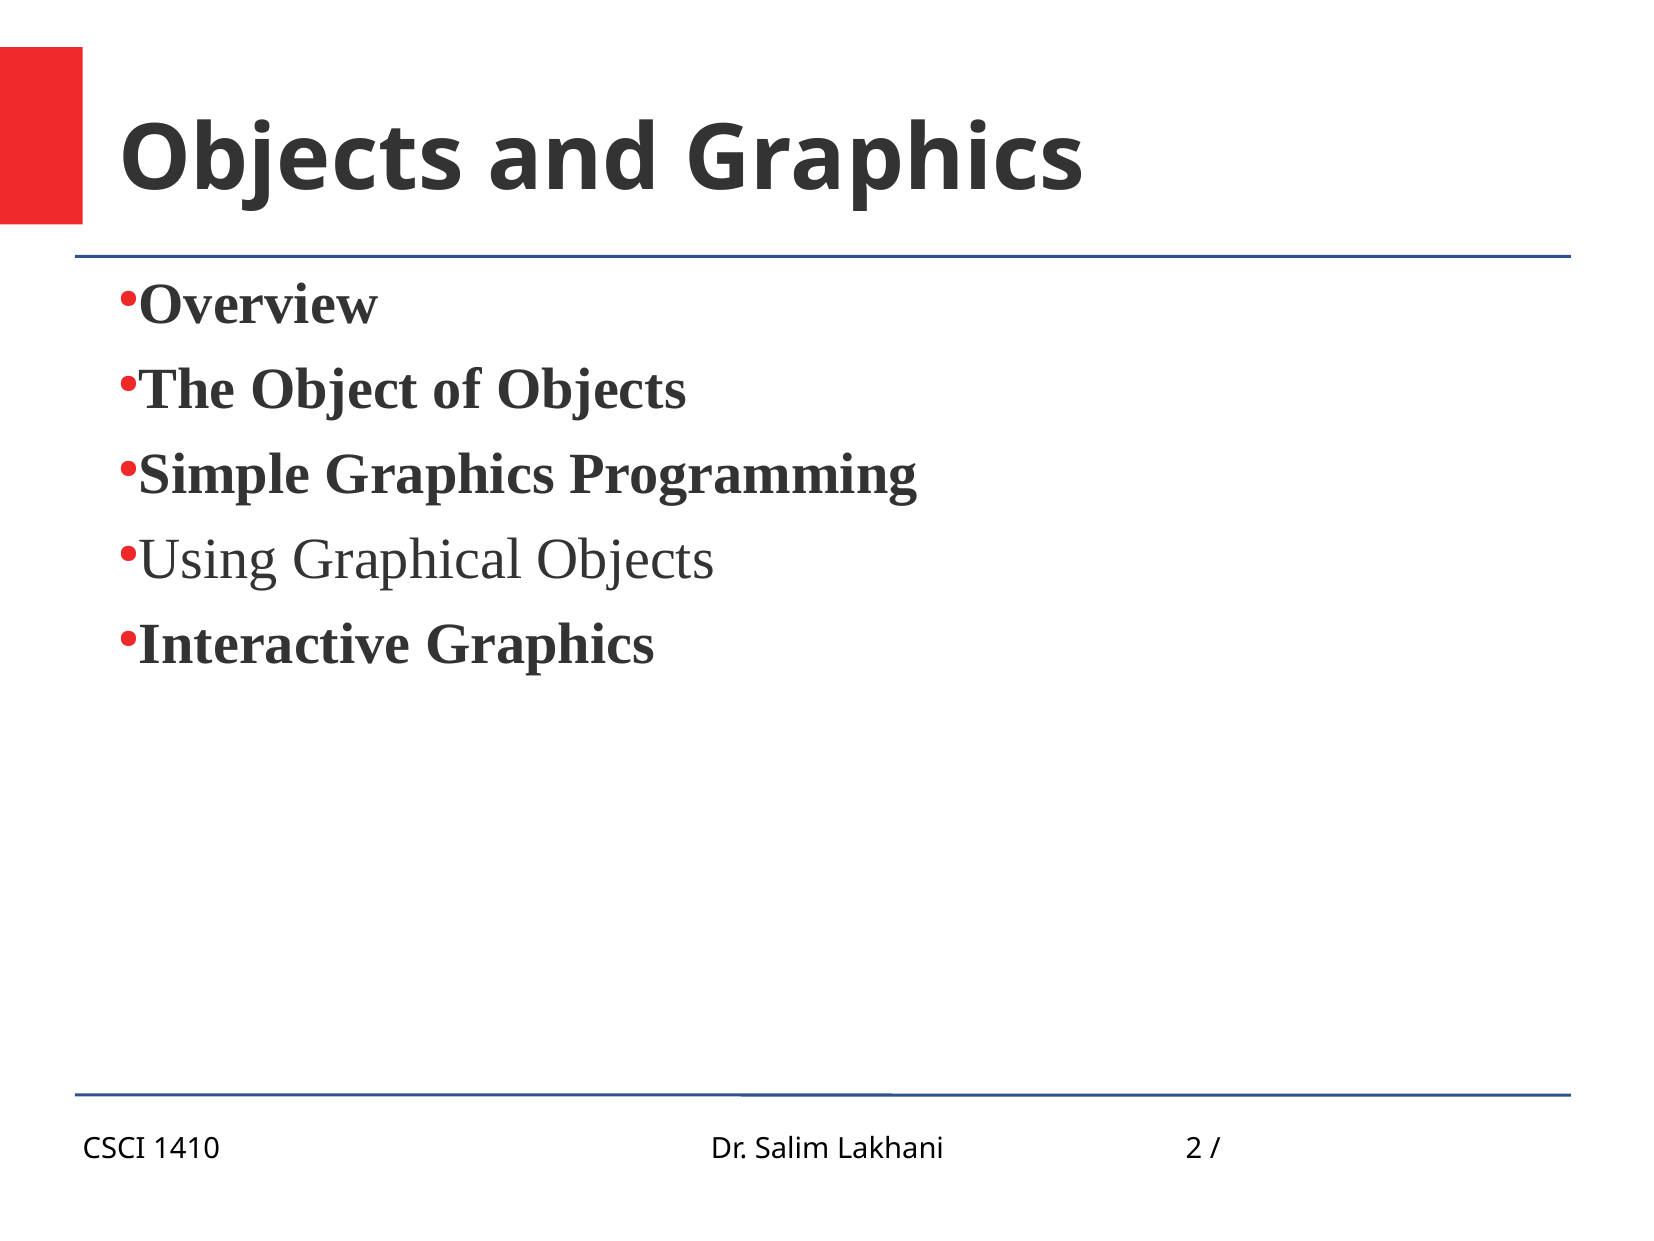

# Objects and Graphics
Overview
The Object of Objects
Simple Graphics Programming
Using Graphical Objects
Interactive Graphics
CSCI 1410
Dr. Salim Lakhani
1 /